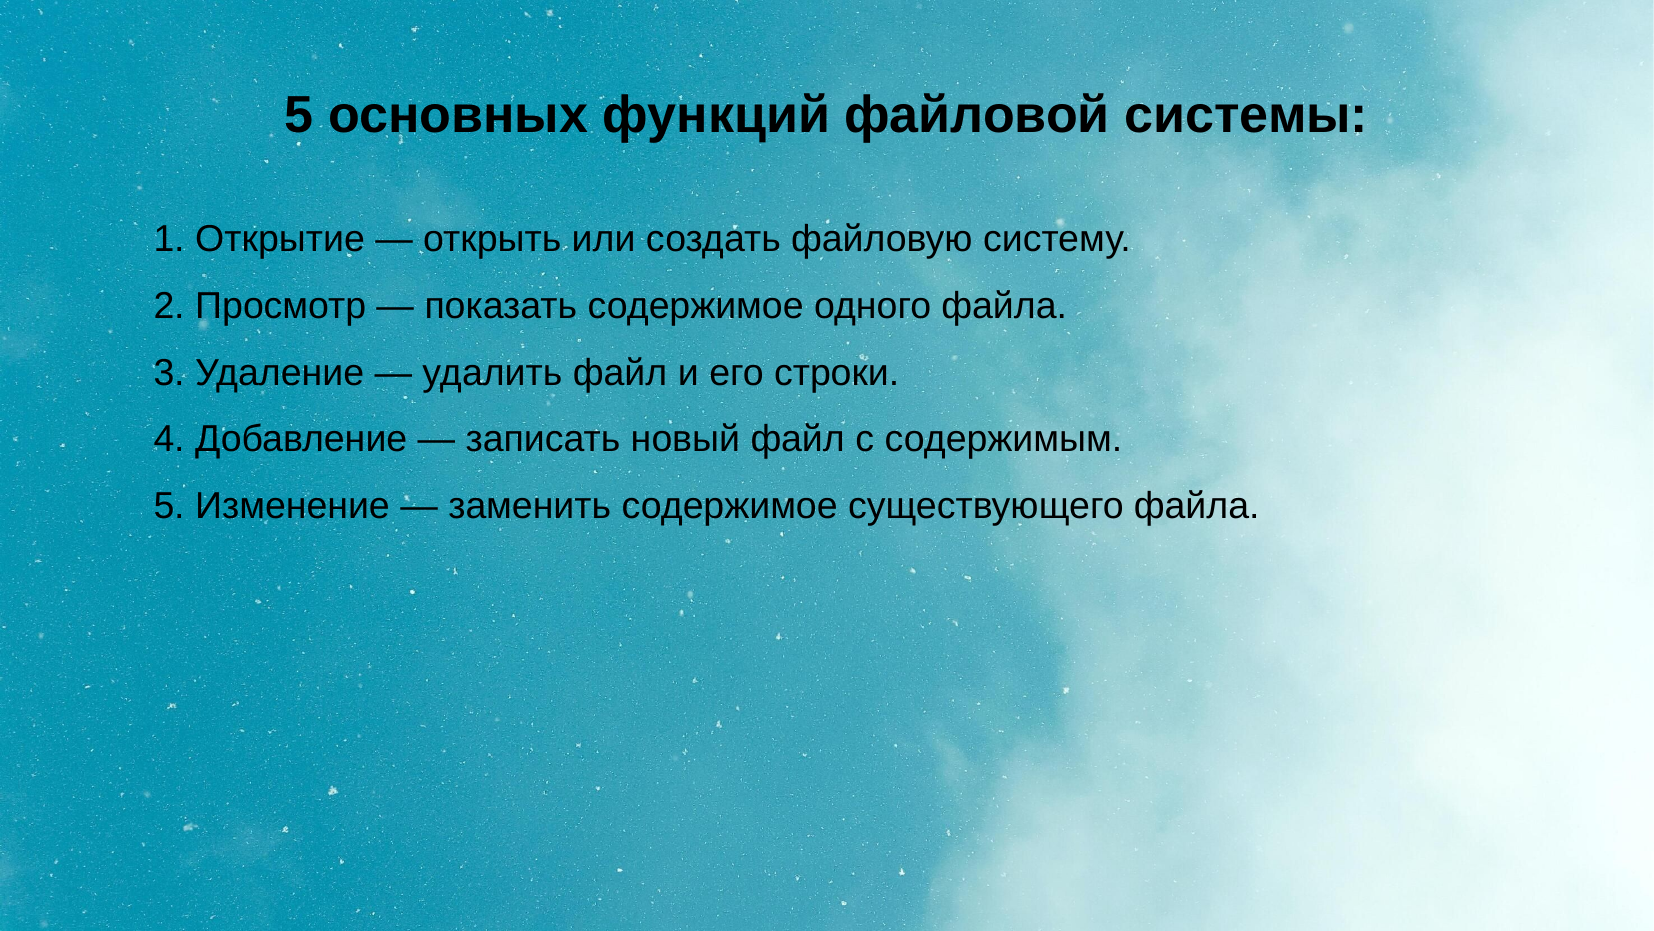

# 5 основных функций файловой системы:
1. Открытие — открыть или создать файловую систему.
2. Просмотр — показать содержимое одного файла.
3. Удаление — удалить файл и его строки.
4. Добавление — записать новый файл с содержимым.
5. Изменение — заменить содержимое существующего файла.